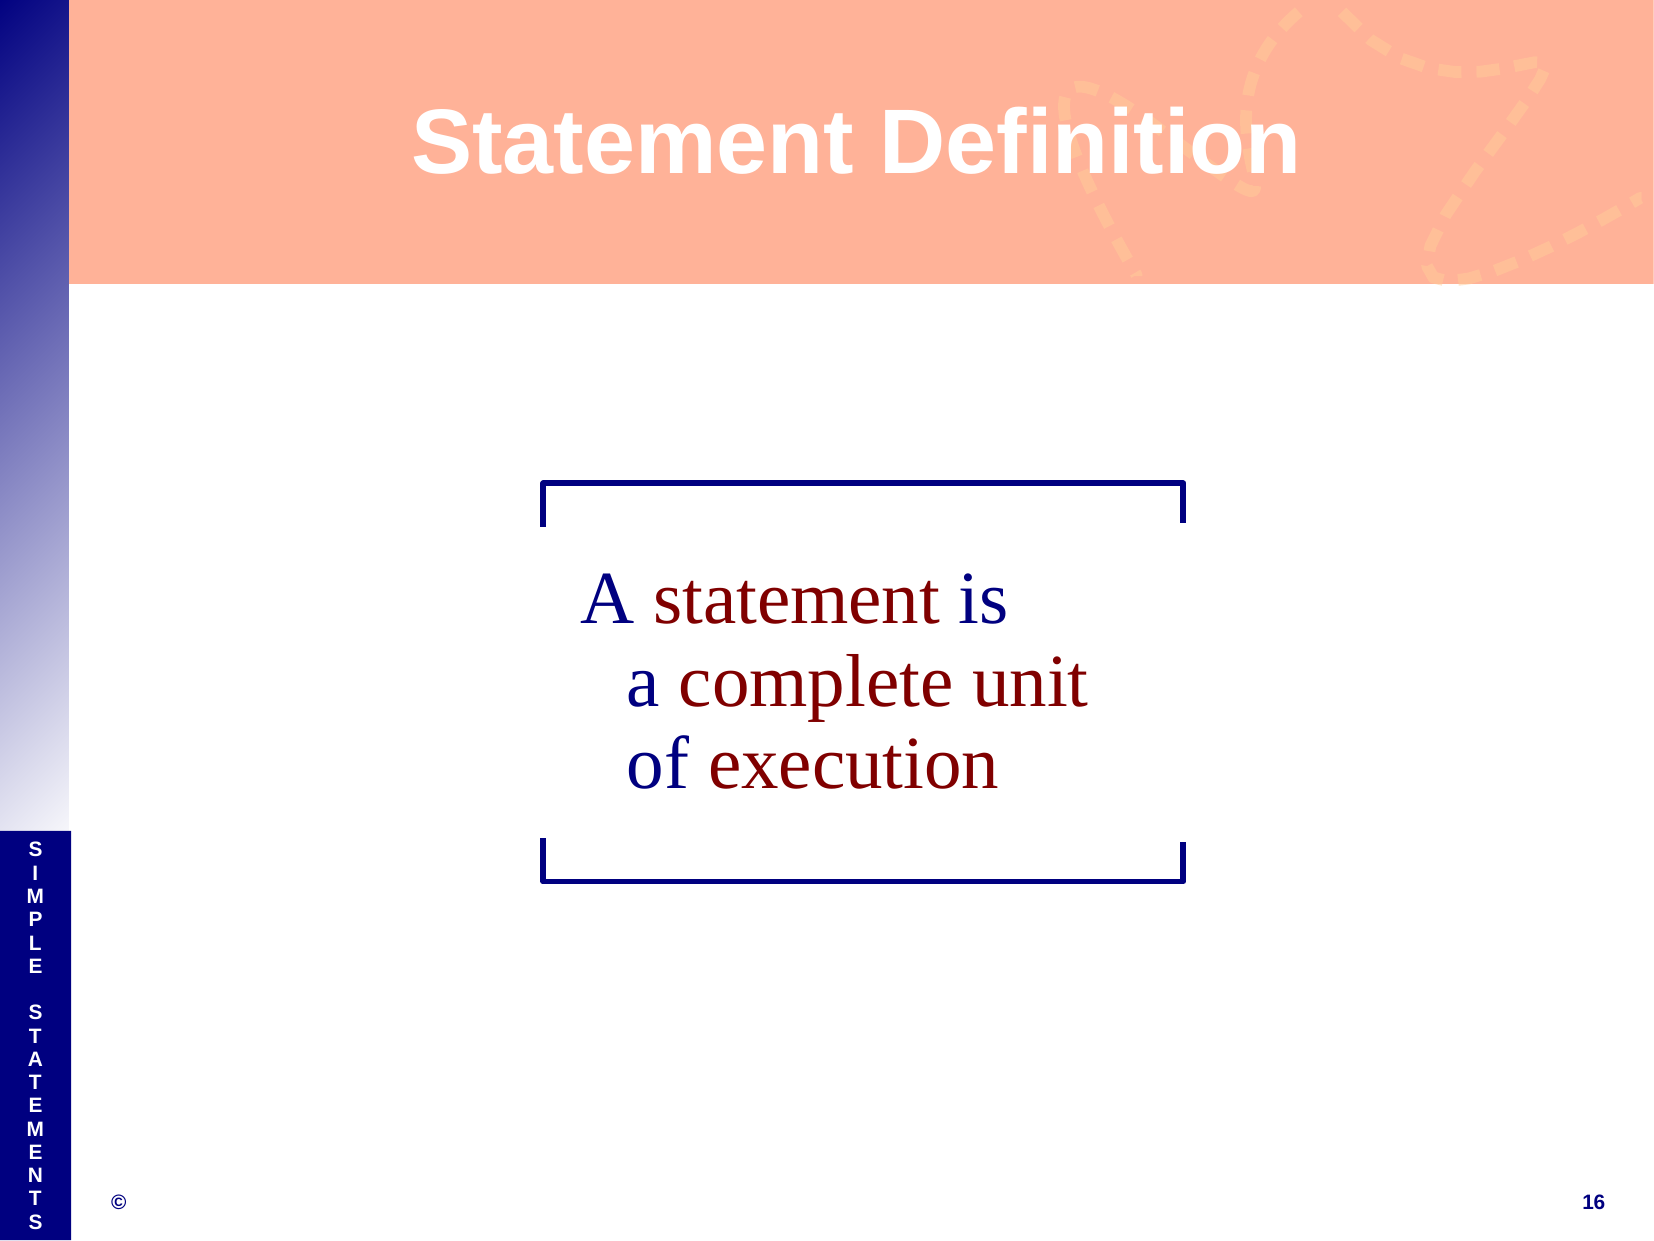

# Statement Definition
A statement is
a complete unit
of execution
S
I
M
P
L
E
S
T
A
T
E
M
E
N
T
S